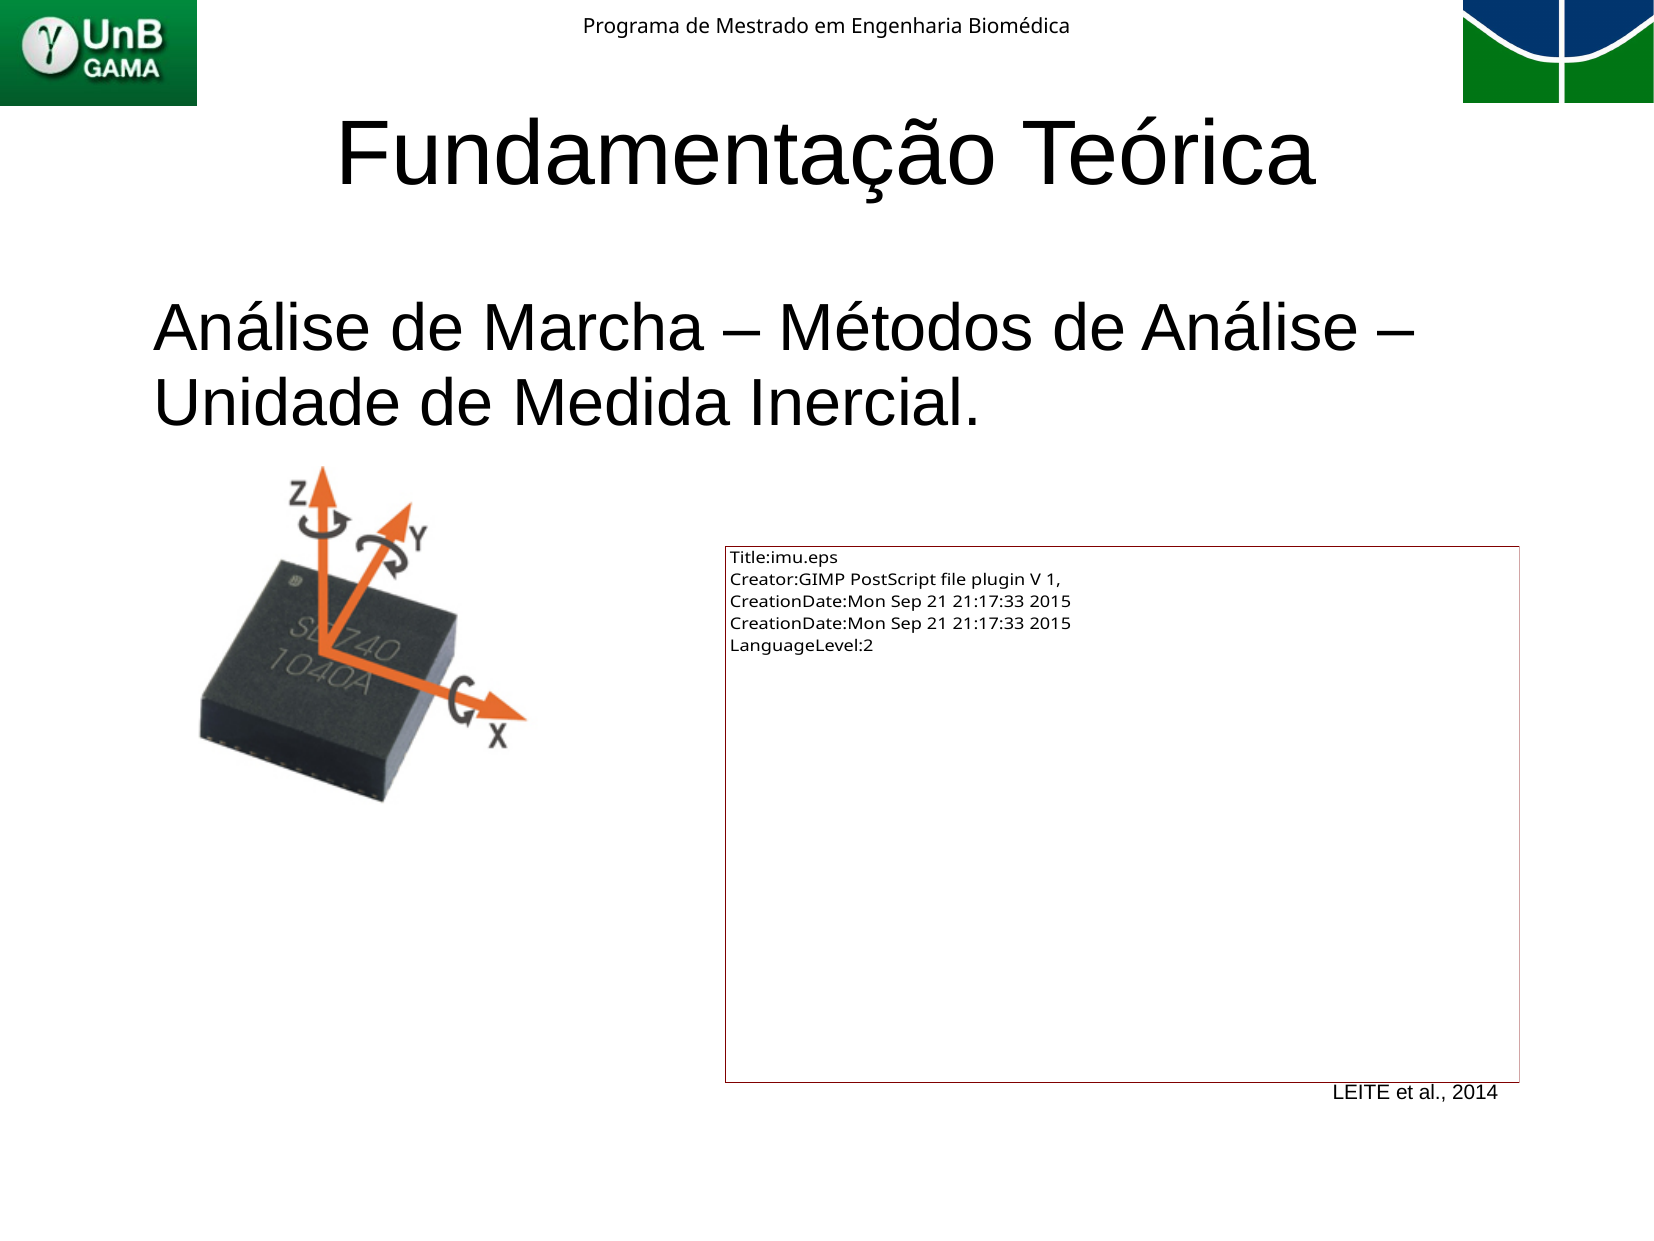

# Fundamentação Teórica
Análise de Marcha – Métodos de Análise – Unidade de Medida Inercial.
LEITE et al., 2014